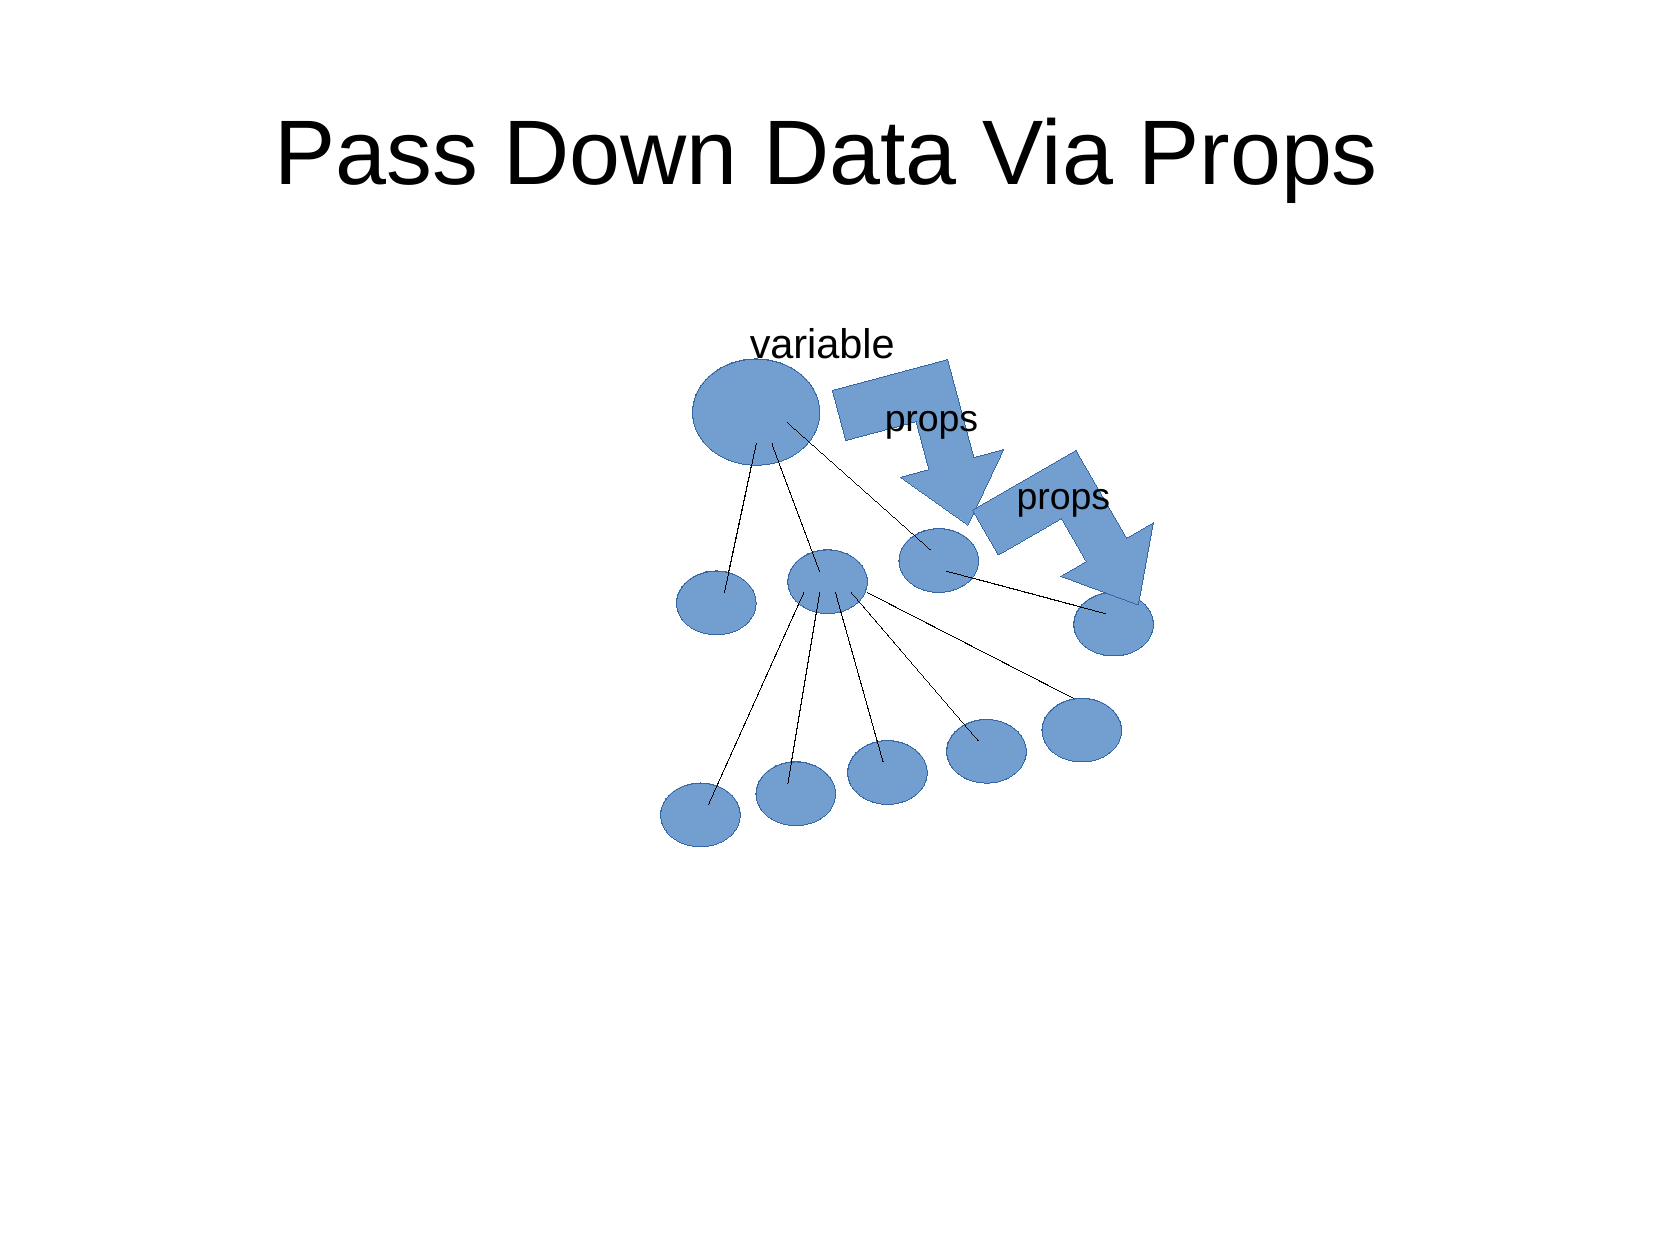

# Pass Down Data Via Props
variable
props
props